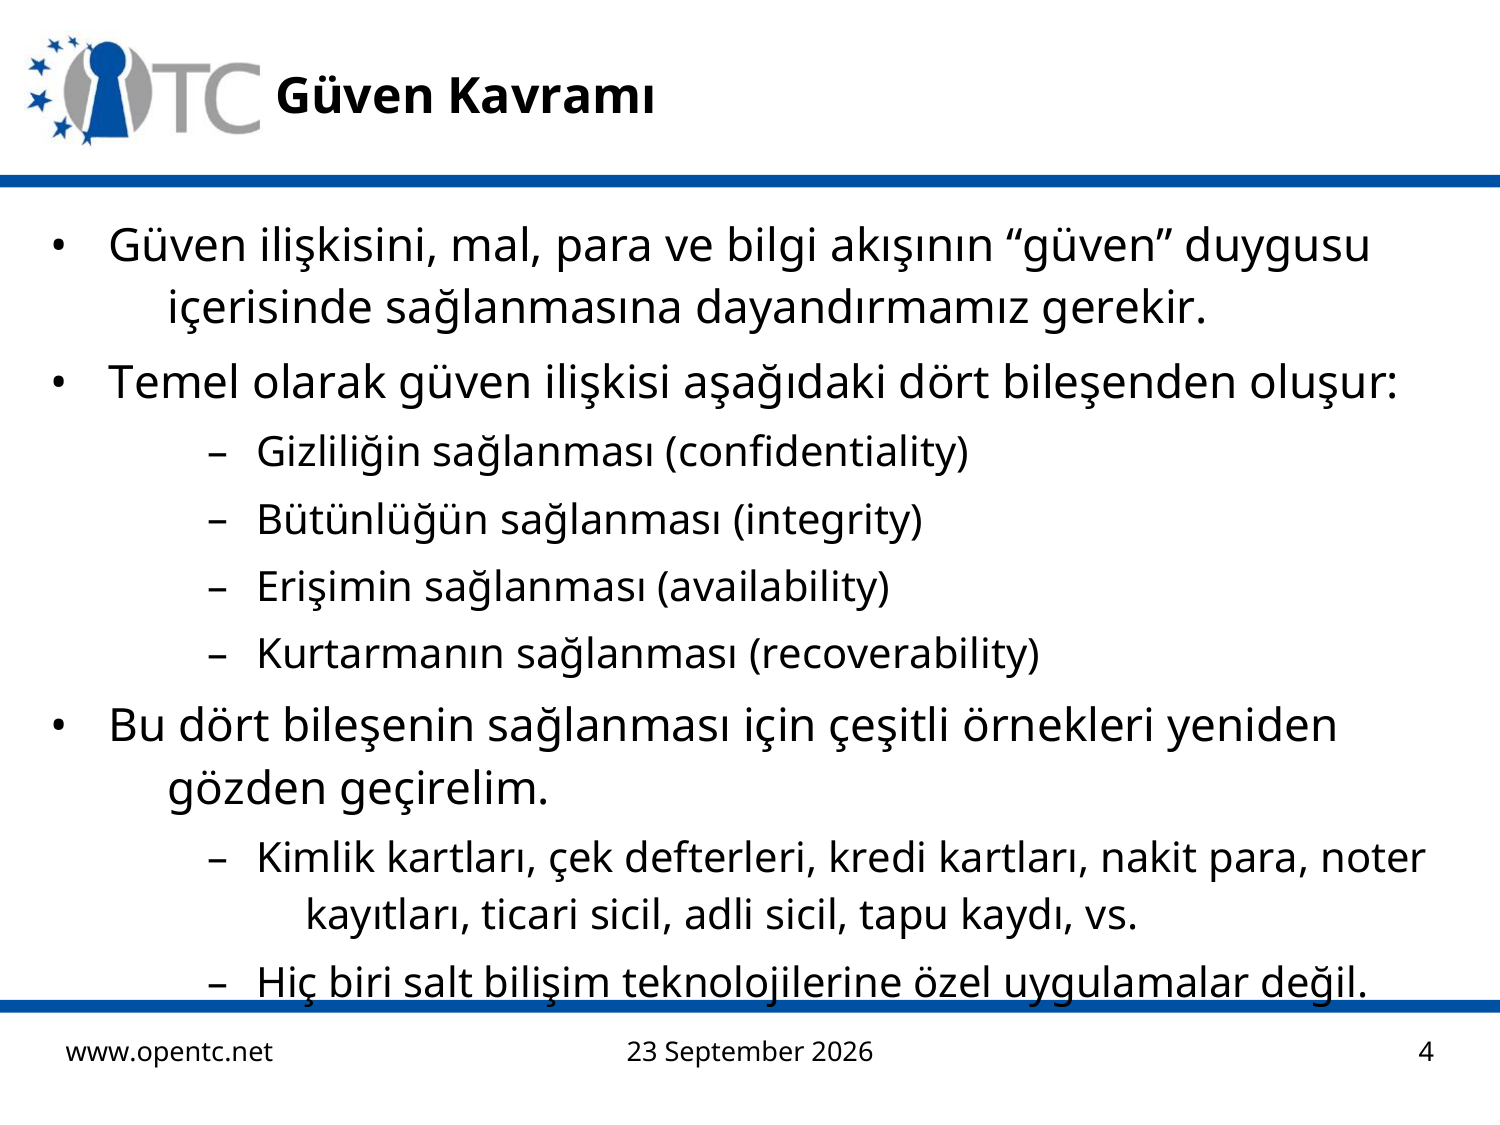

# Güven Kavramı
Güven ilişkisini, mal, para ve bilgi akışının “güven” duygusu içerisinde sağlanmasına dayandırmamız gerekir.
Temel olarak güven ilişkisi aşağıdaki dört bileşenden oluşur:
Gizliliğin sağlanması (confidentiality)
Bütünlüğün sağlanması (integrity)
Erişimin sağlanması (availability)
Kurtarmanın sağlanması (recoverability)
Bu dört bileşenin sağlanması için çeşitli örnekleri yeniden gözden geçirelim.
Kimlik kartları, çek defterleri, kredi kartları, nakit para, noter kayıtları, ticari sicil, adli sicil, tapu kaydı, vs.
Hiç biri salt bilişim teknolojilerine özel uygulamalar değil.